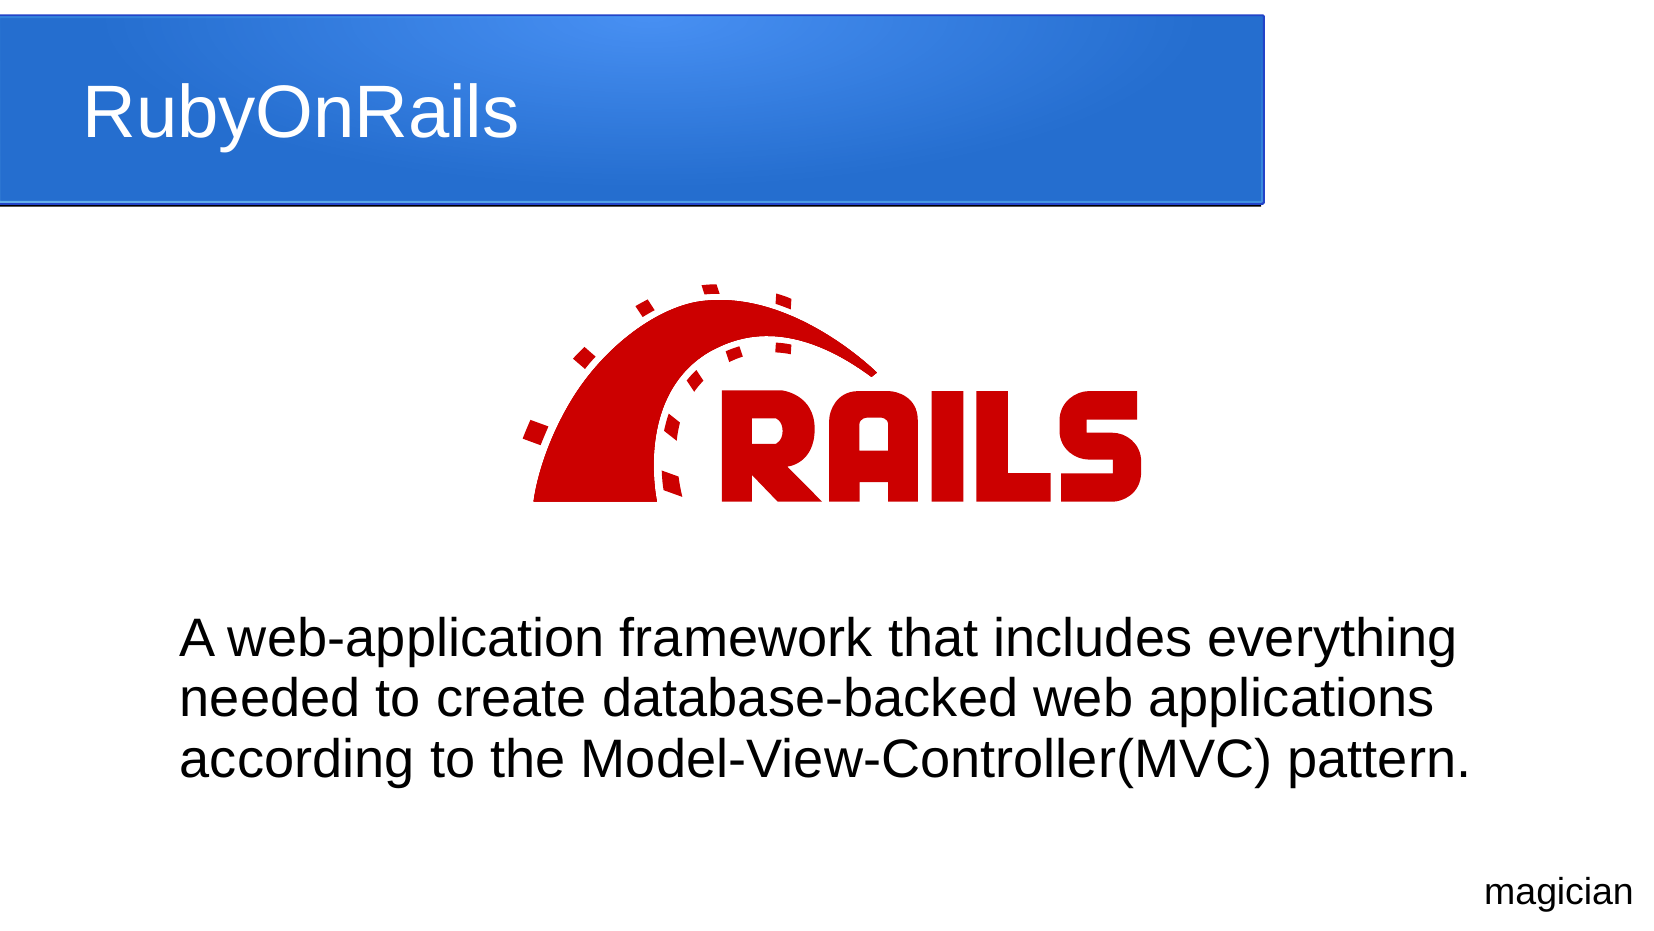

# RubyOnRails
A web-application framework that includes everything needed to create database-backed web applications according to the Model-View-Controller(MVC) pattern.
magician